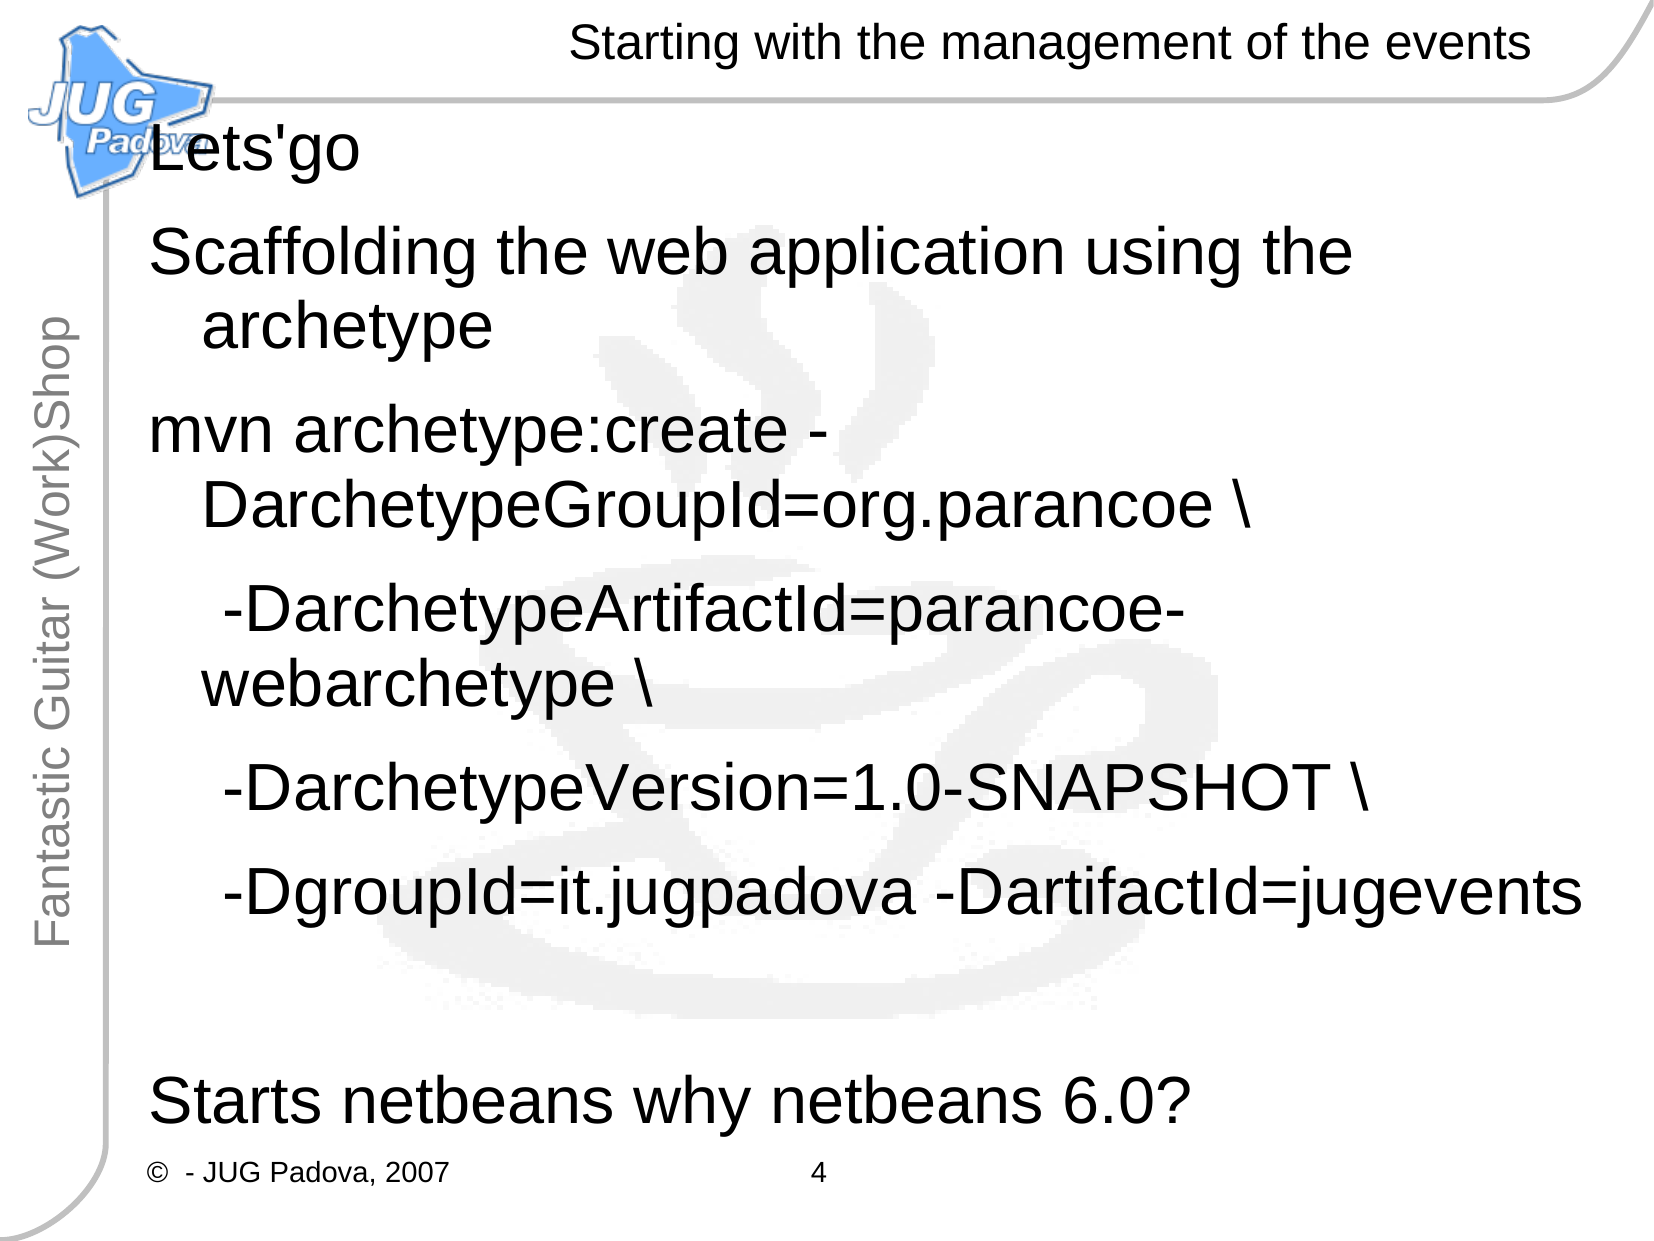

# Starting with the management of the events
Lets'go
Scaffolding the web application using the archetype
mvn archetype:create -DarchetypeGroupId=org.parancoe \
 -DarchetypeArtifactId=parancoe-webarchetype \
 -DarchetypeVersion=1.0-SNAPSHOT \
 -DgroupId=it.jugpadova -DartifactId=jugevents
Starts netbeans why netbeans 6.0?